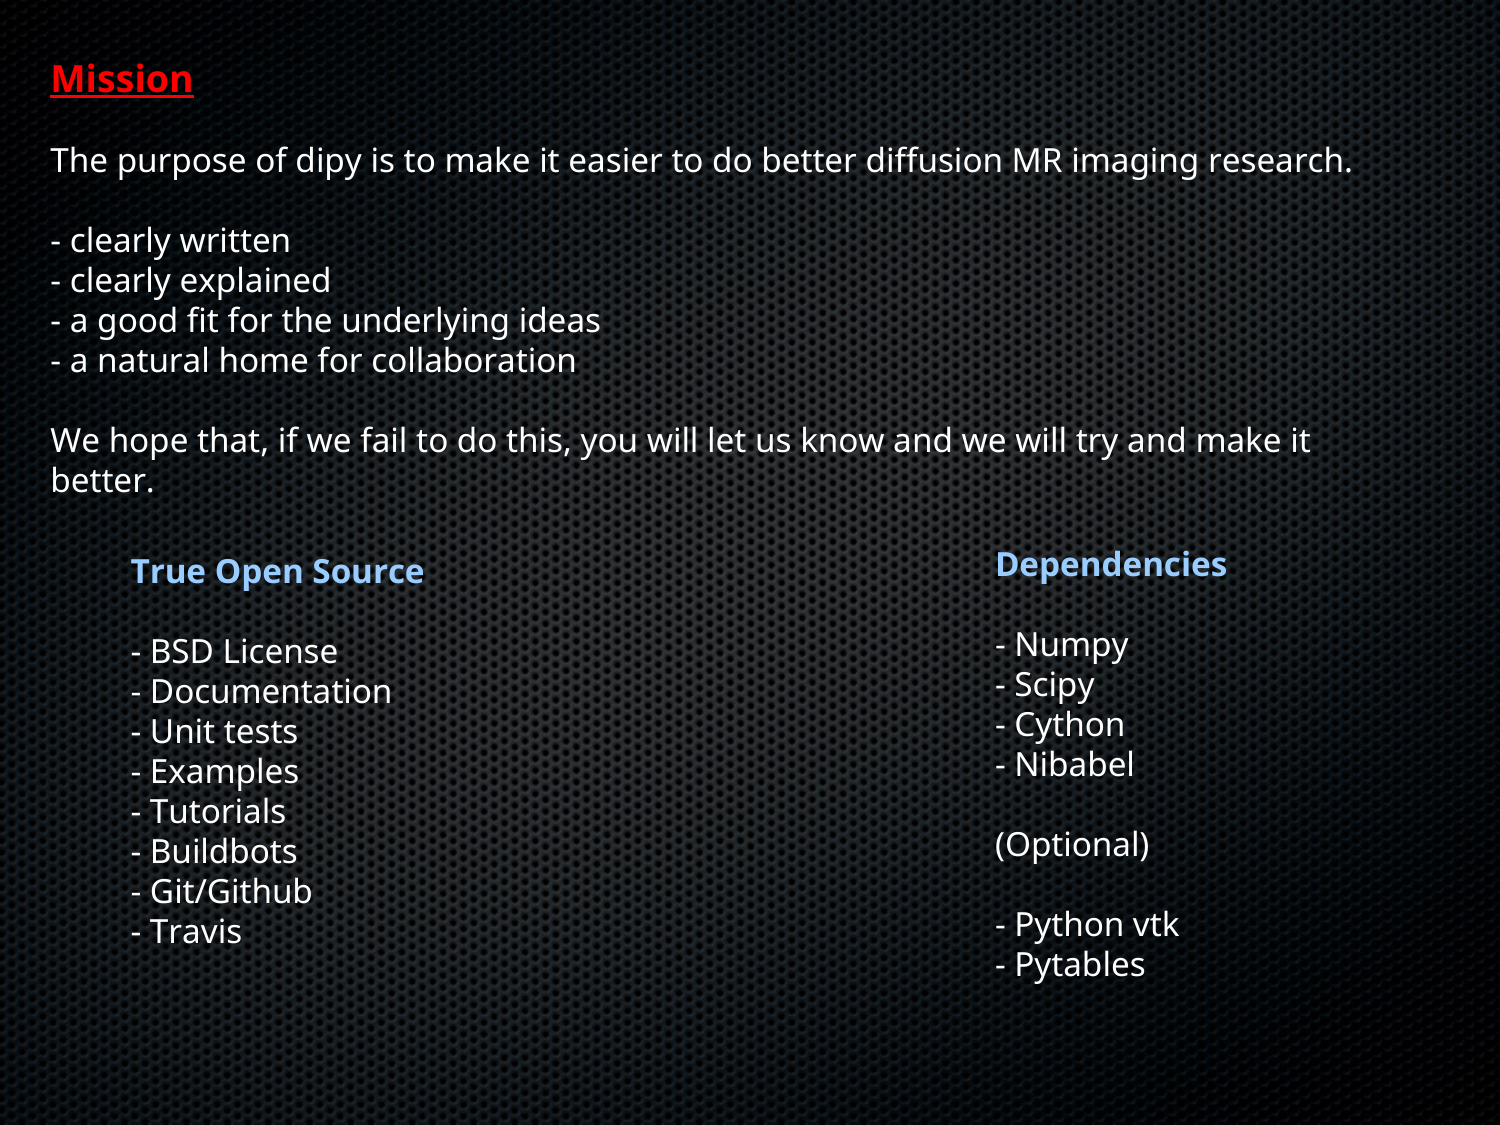

Mission
The purpose of dipy is to make it easier to do better diffusion MR imaging research.
- clearly written
- clearly explained
- a good fit for the underlying ideas
- a natural home for collaboration
We hope that, if we fail to do this, you will let us know and we will try and make it
better.
Dependencies
- Numpy
- Scipy
- Cython
- Nibabel
(Optional)
- Python vtk
- Pytables
True Open Source
- BSD License
- Documentation
- Unit tests
- Examples
- Tutorials
- Buildbots
- Git/Github
- Travis